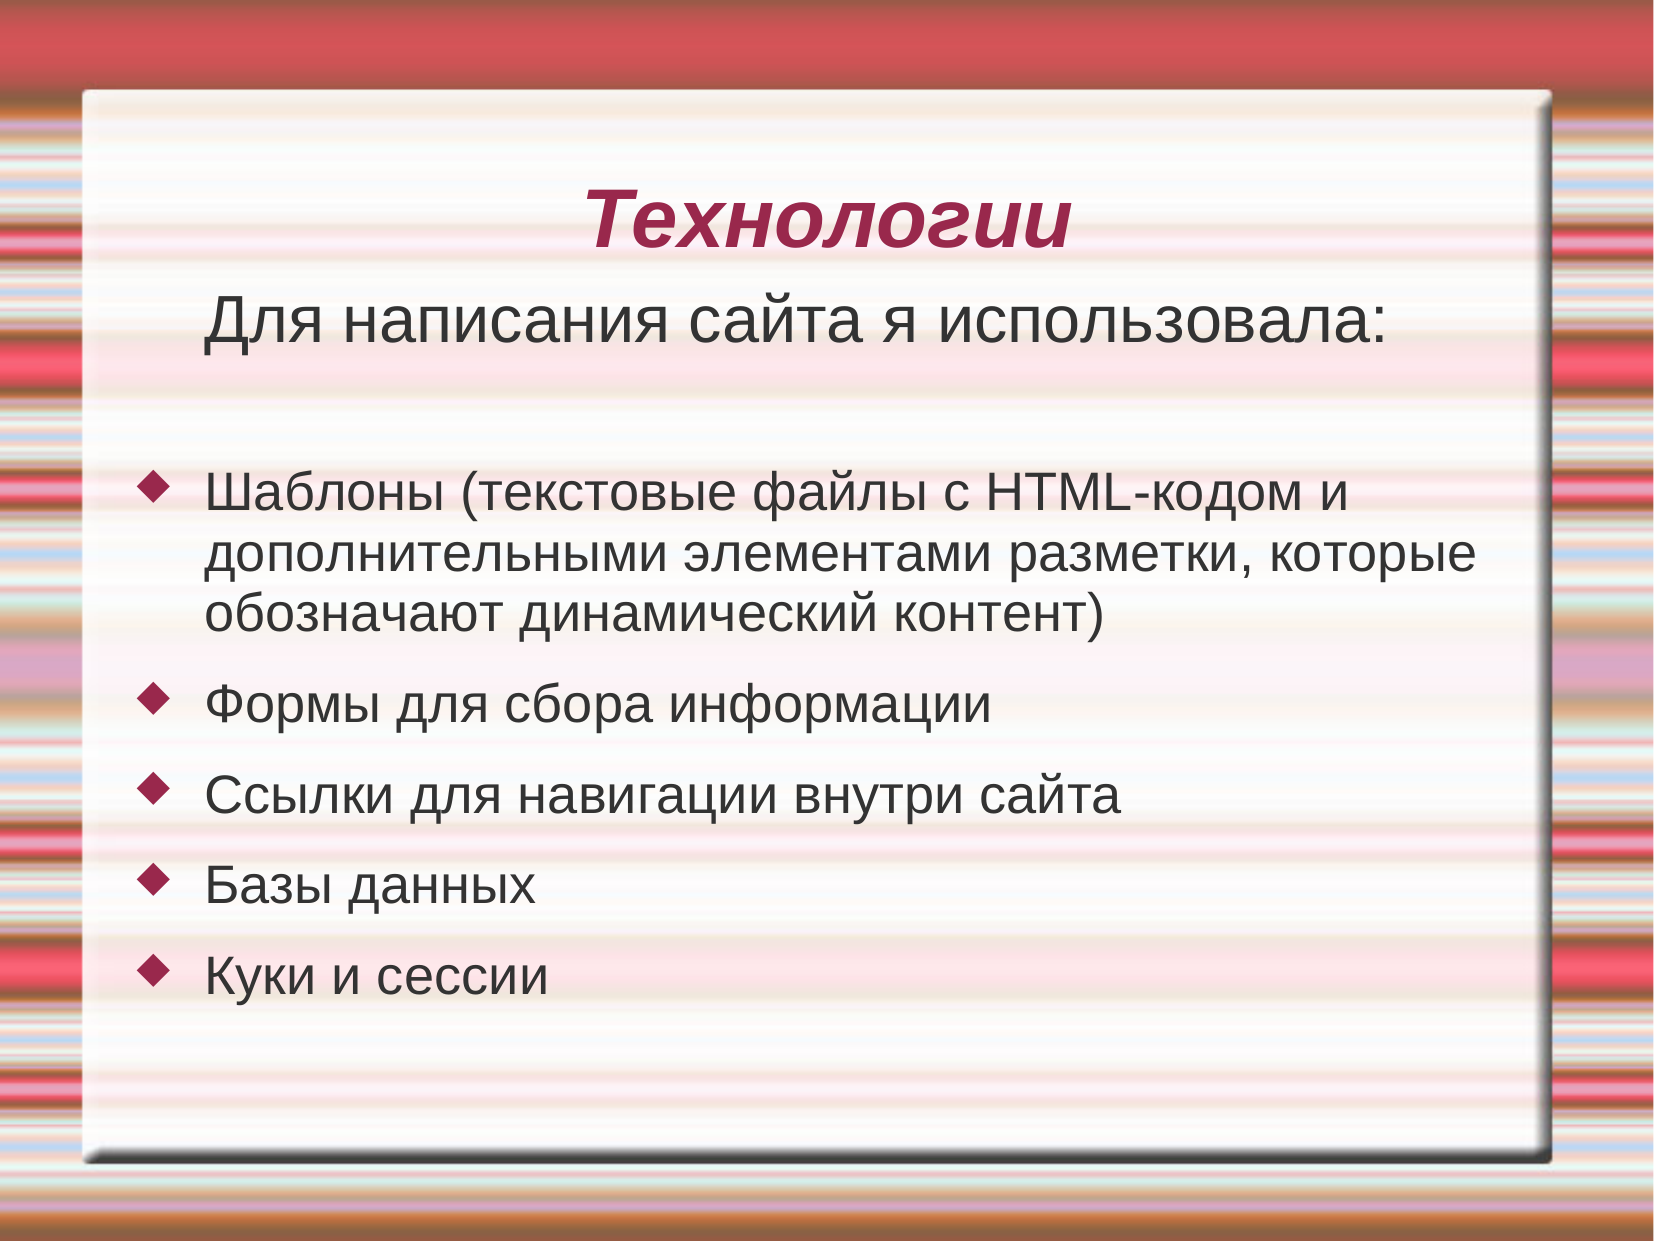

# Технологии
Для написания сайта я использовала:
Шаблоны (текстовые файлы с HTML-кодом и дополнительными элементами разметки, которые обозначают динамический контент)
Формы для сбора информации
Ссылки для навигации внутри сайта
Базы данных
Куки и сессии